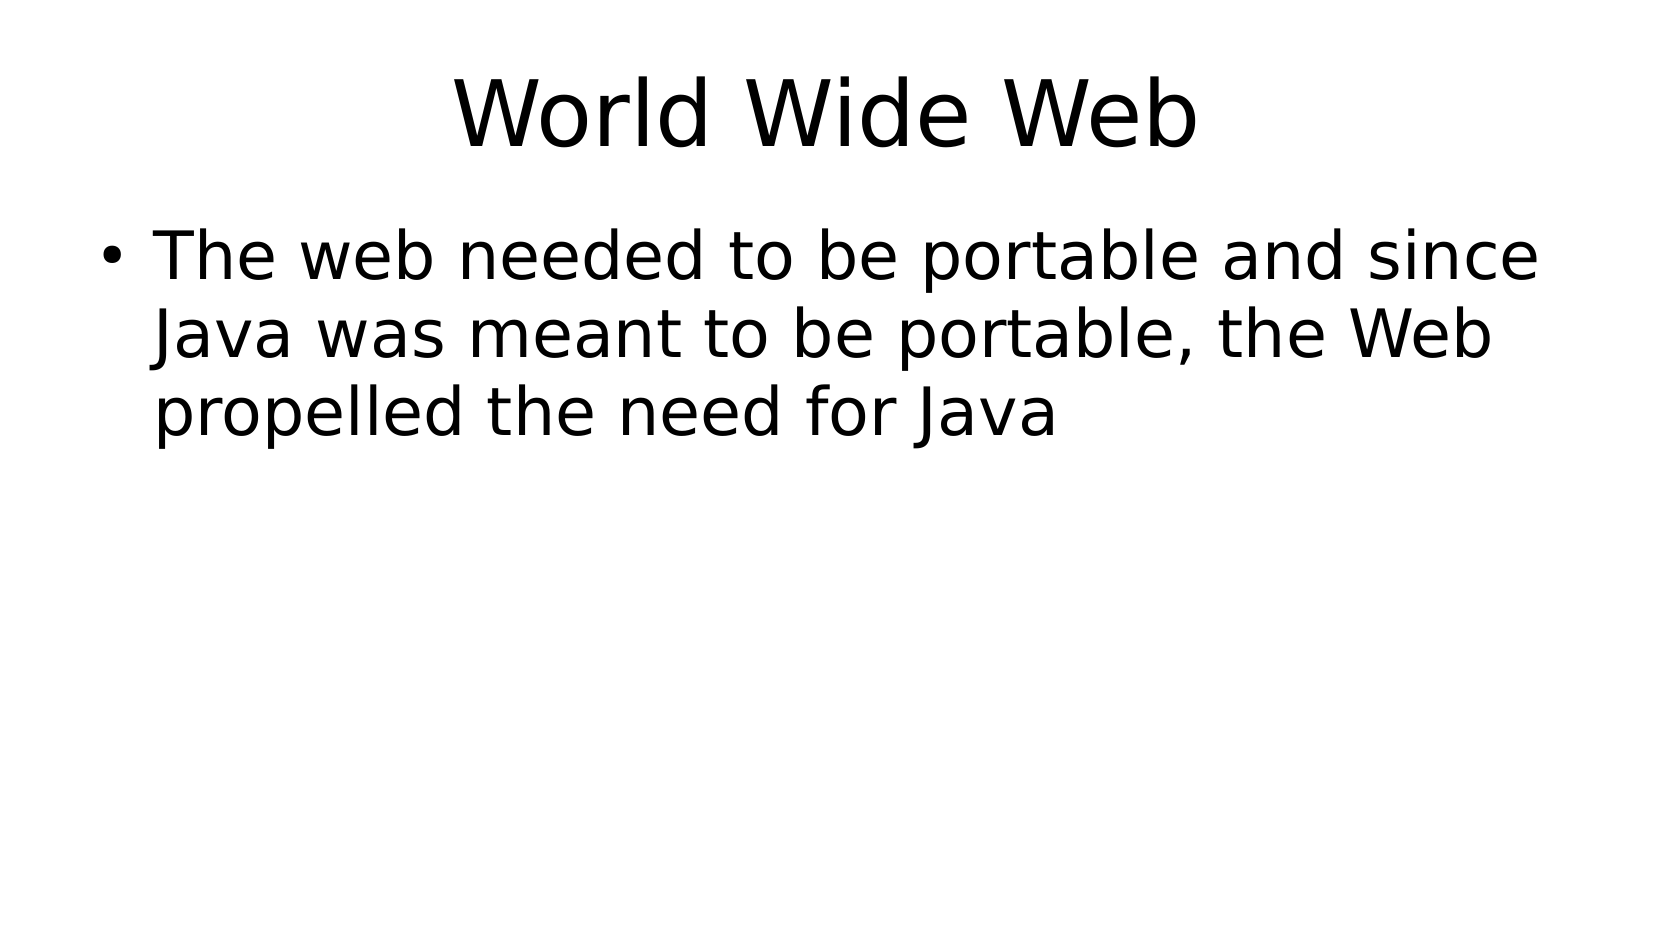

# World Wide Web
The web needed to be portable and since Java was meant to be portable, the Web propelled the need for Java